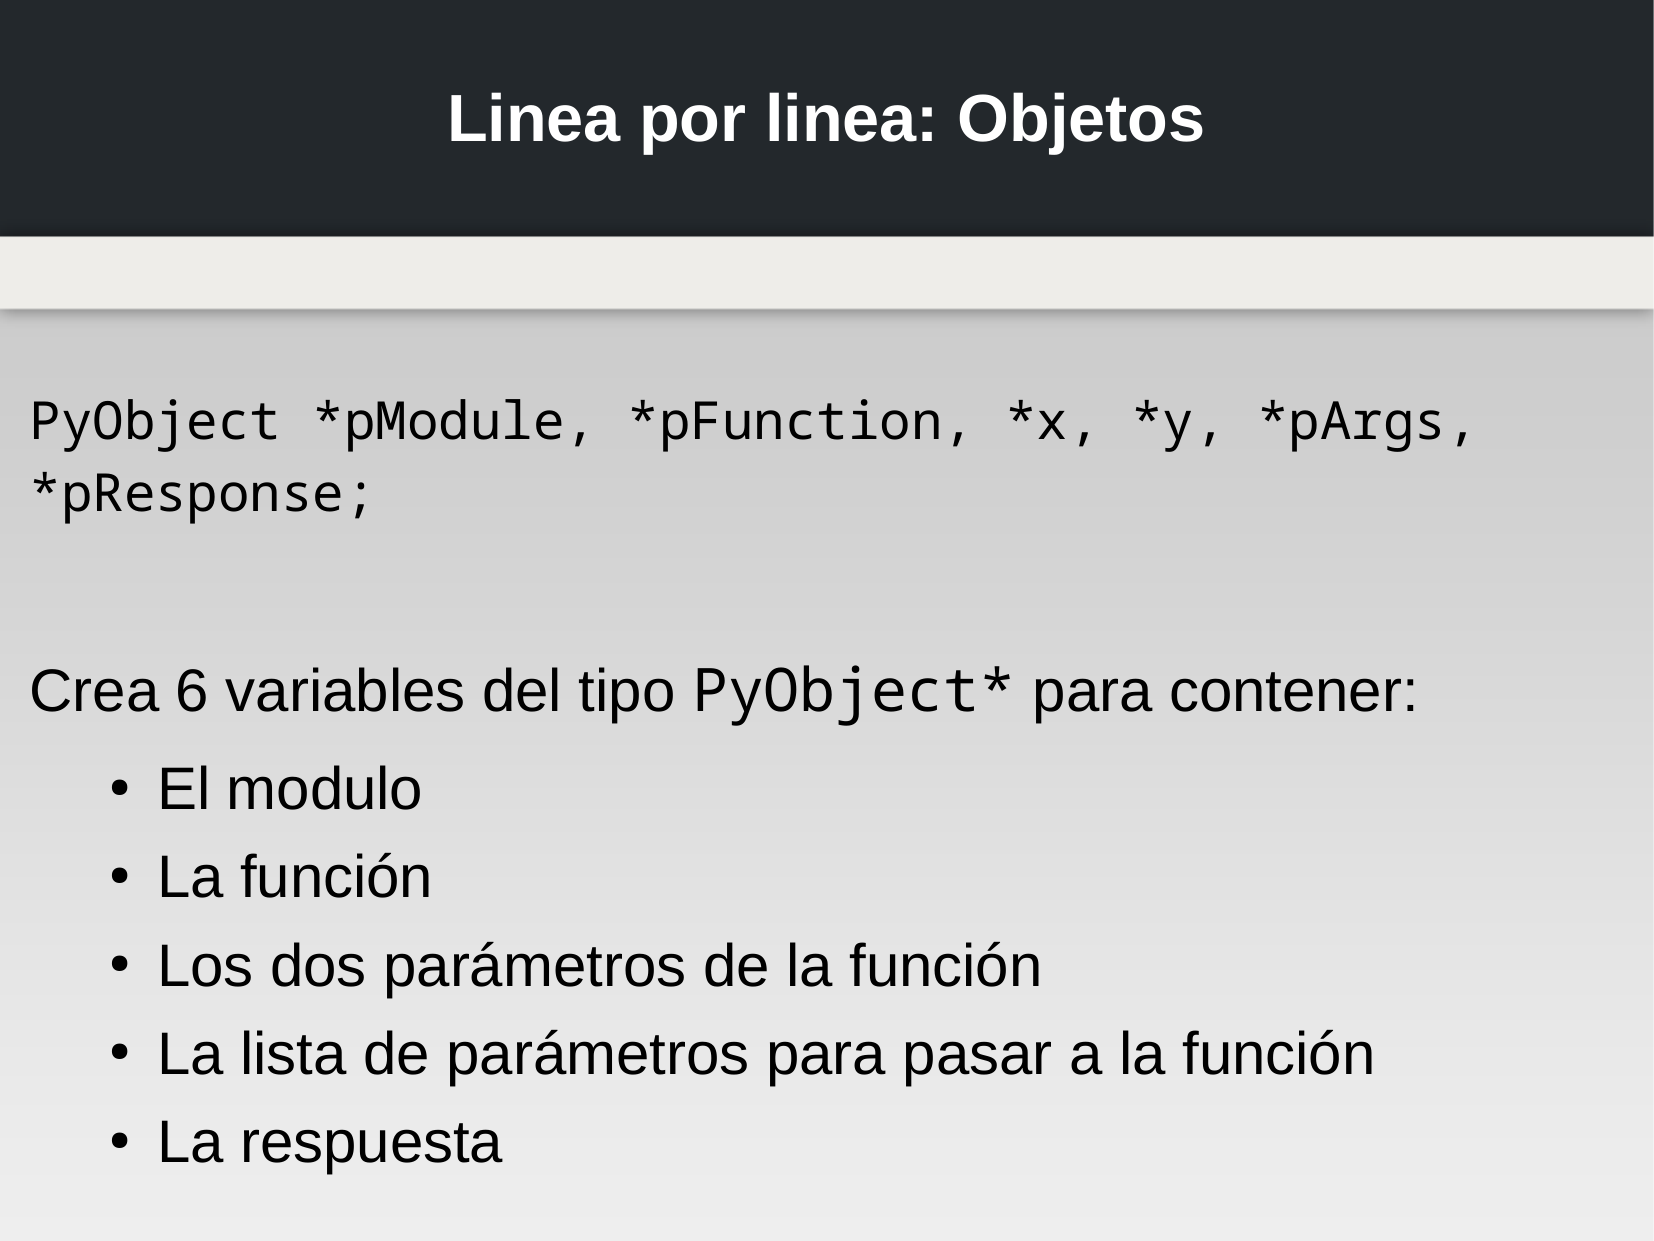

# Linea por linea: Objetos
PyObject *pModule, *pFunction, *x, *y, *pArgs, *pResponse;
Crea 6 variables del tipo PyObject* para contener:
El modulo
La función
Los dos parámetros de la función
La lista de parámetros para pasar a la función
La respuesta